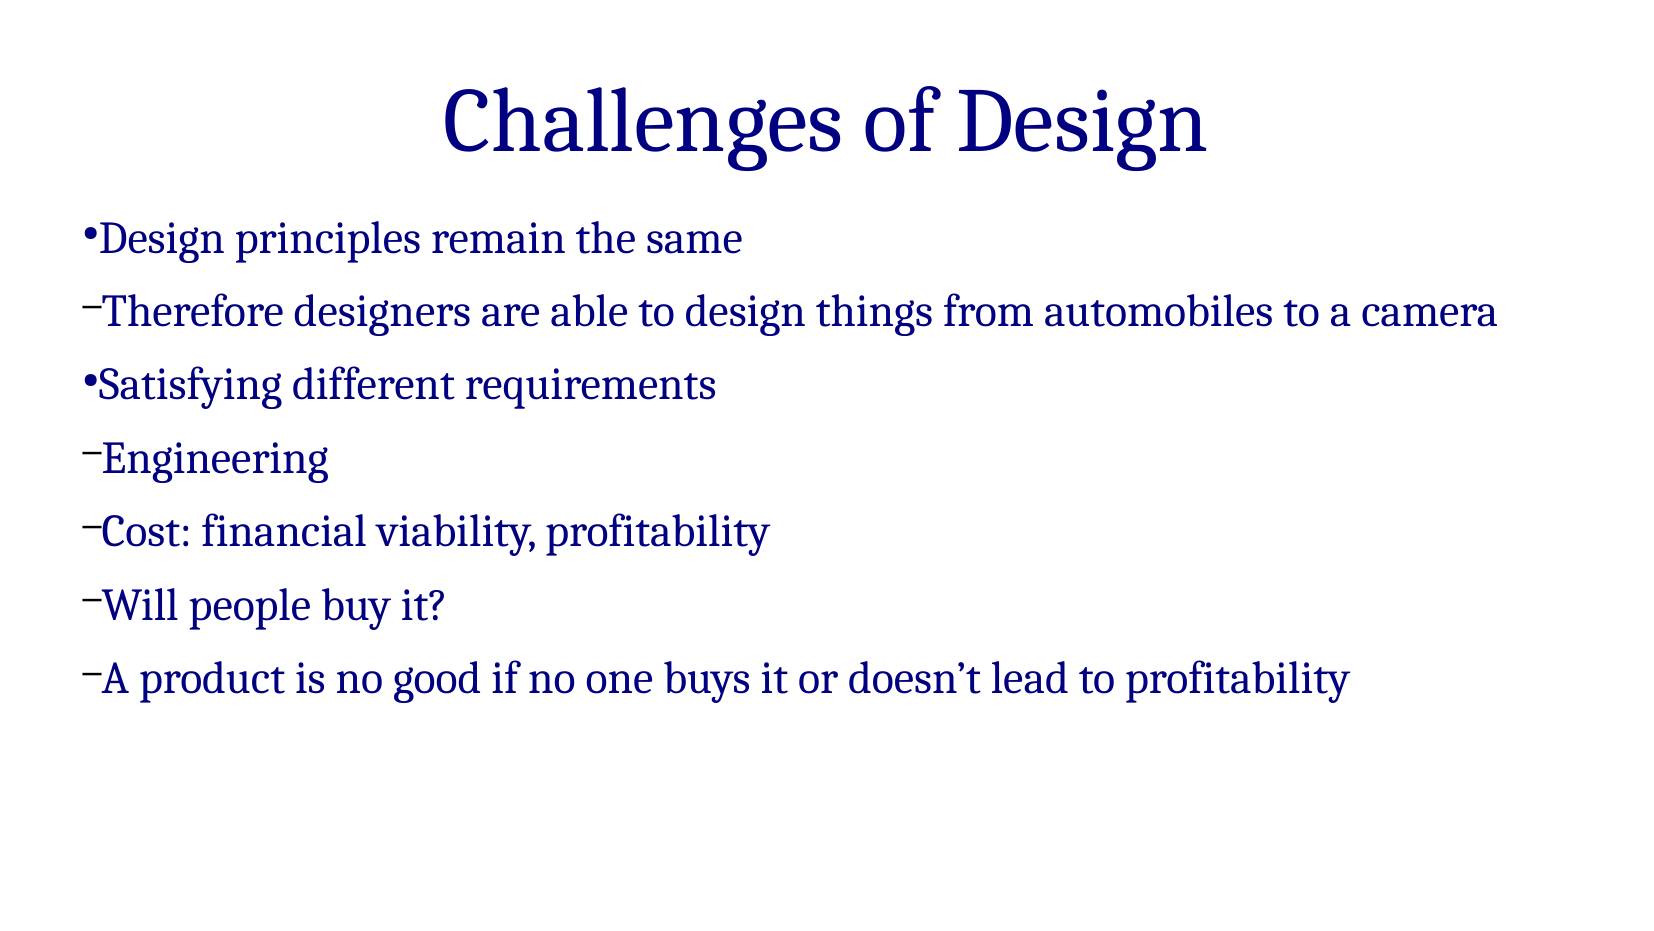

# Challenges of Design
Design principles remain the same
Therefore designers are able to design things from automobiles to a camera
Satisfying different requirements
Engineering
Cost: financial viability, profitability
Will people buy it?
A product is no good if no one buys it or doesn’t lead to profitability